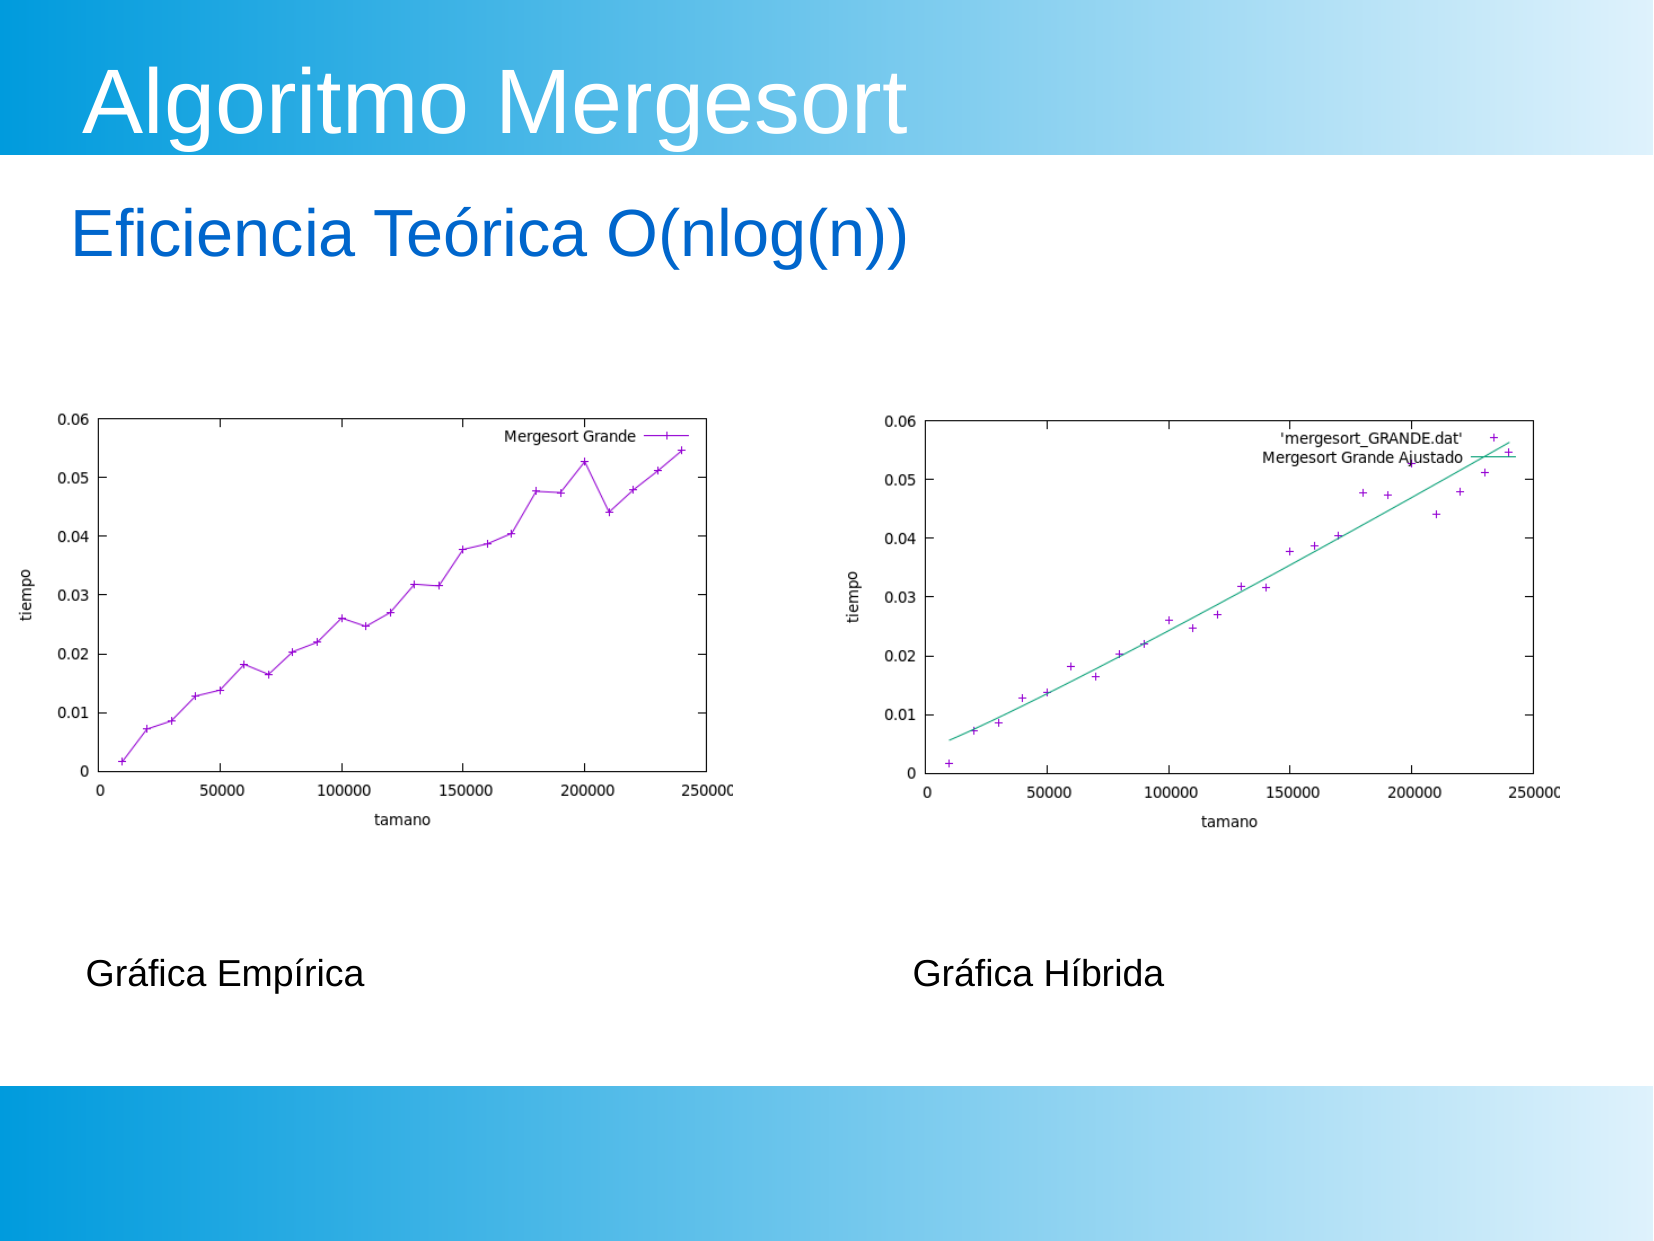

# Algoritmo Mergesort
Eficiencia Teórica O(nlog(n))
Gráfica Empírica
Gráfica Híbrida